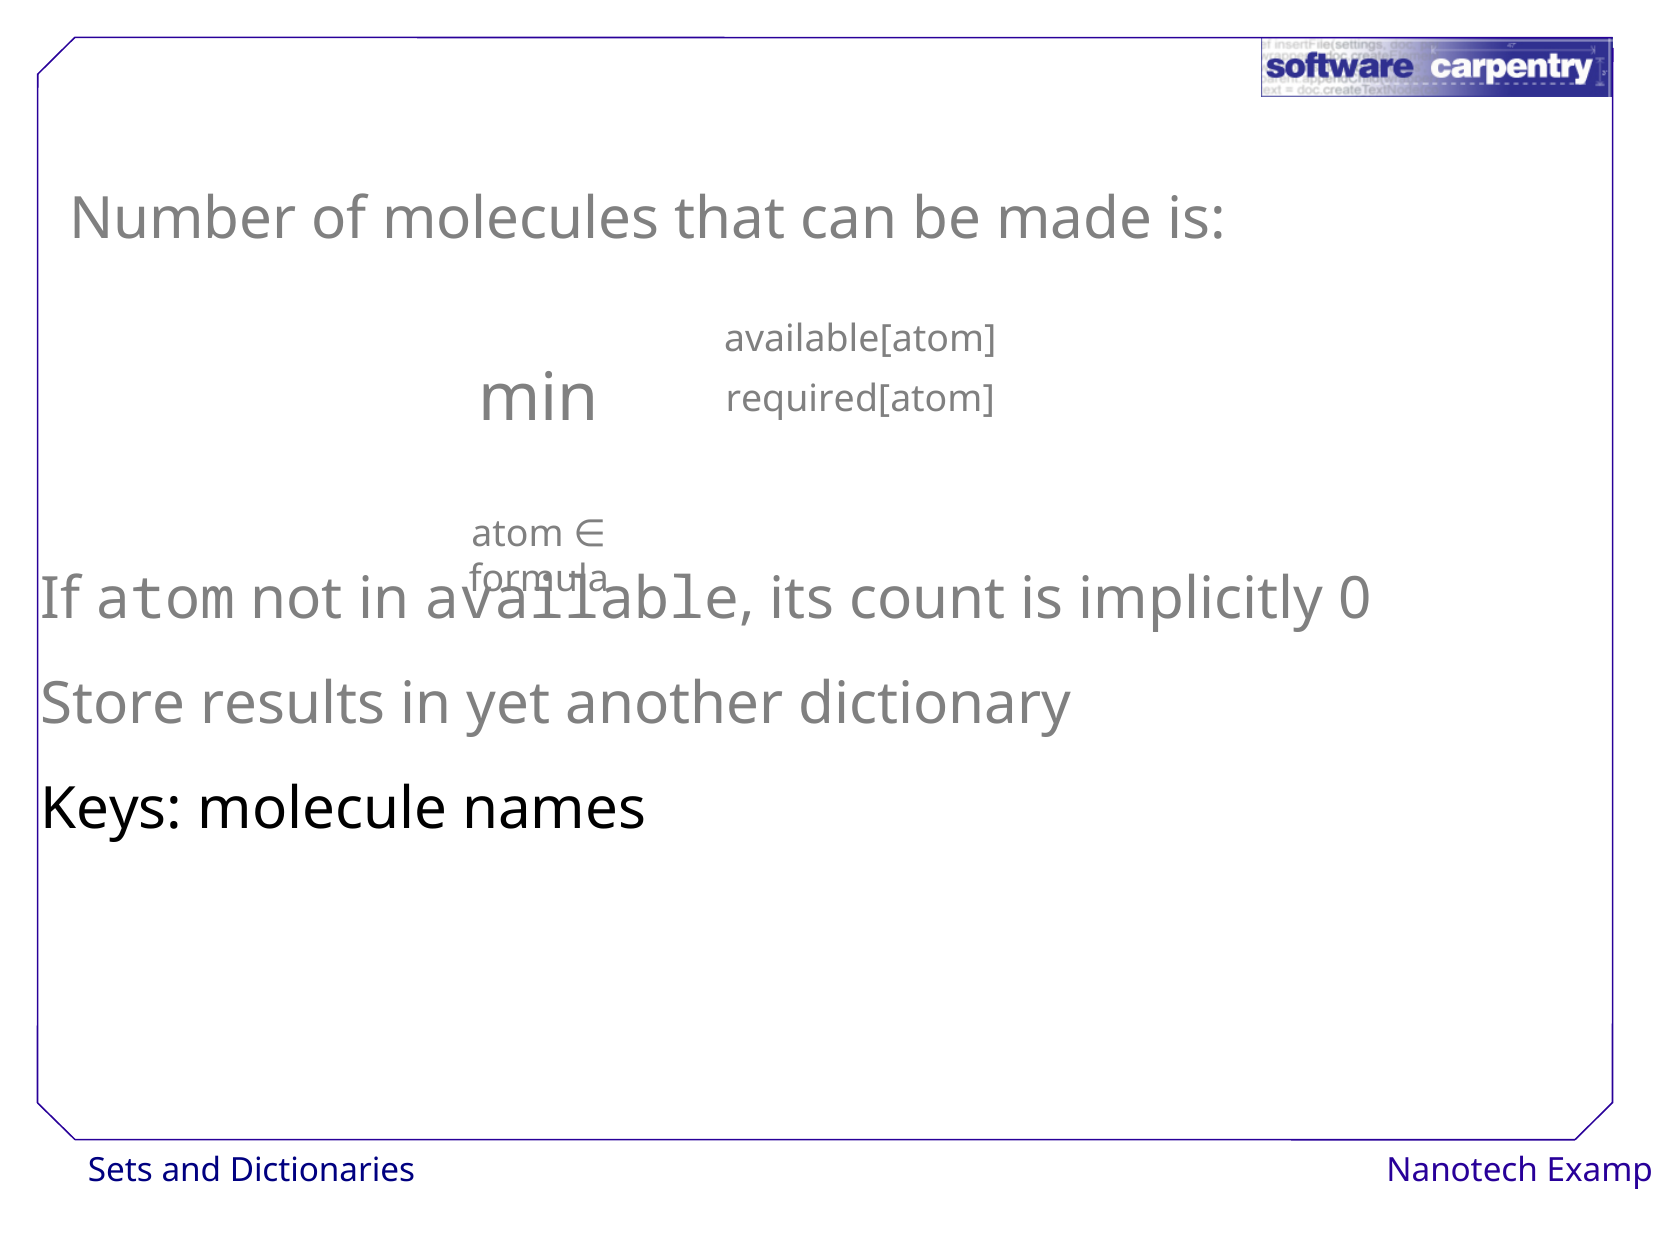

Number of molecules that can be made is:
| min | available[atom] |
| --- | --- |
| | required[atom] |
| atom ∈ formula | |
If atom not in available, its count is implicitly 0
Store results in yet another dictionary
Keys: molecule names